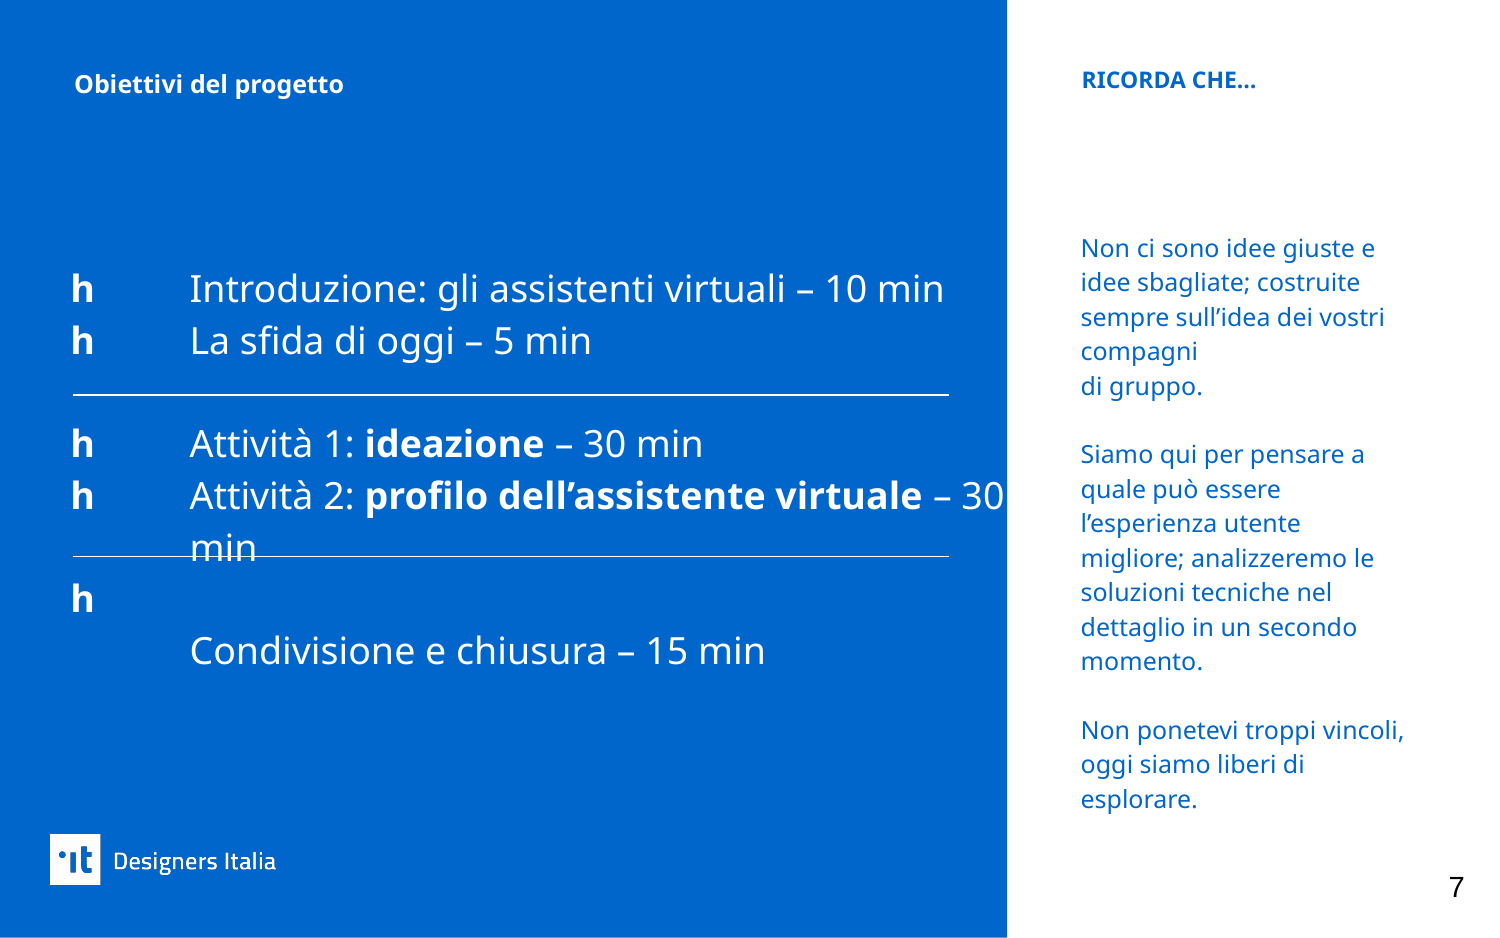

RICORDA CHE…
Obiettivi del progetto
h
h
h
h
h
Introduzione: gli assistenti virtuali – 10 min
La sfida di oggi – 5 min
Attività 1: ideazione – 30 min
Attività 2: profilo dell’assistente virtuale – 30 min
Condivisione e chiusura – 15 min
Non ci sono idee giuste e idee sbagliate; costruite sempre sull’idea dei vostri compagni
di gruppo.
Siamo qui per pensare a quale può essere l’esperienza utente migliore; analizzeremo le soluzioni tecniche nel dettaglio in un secondo momento.
Non ponetevi troppi vincoli, oggi siamo liberi di esplorare.